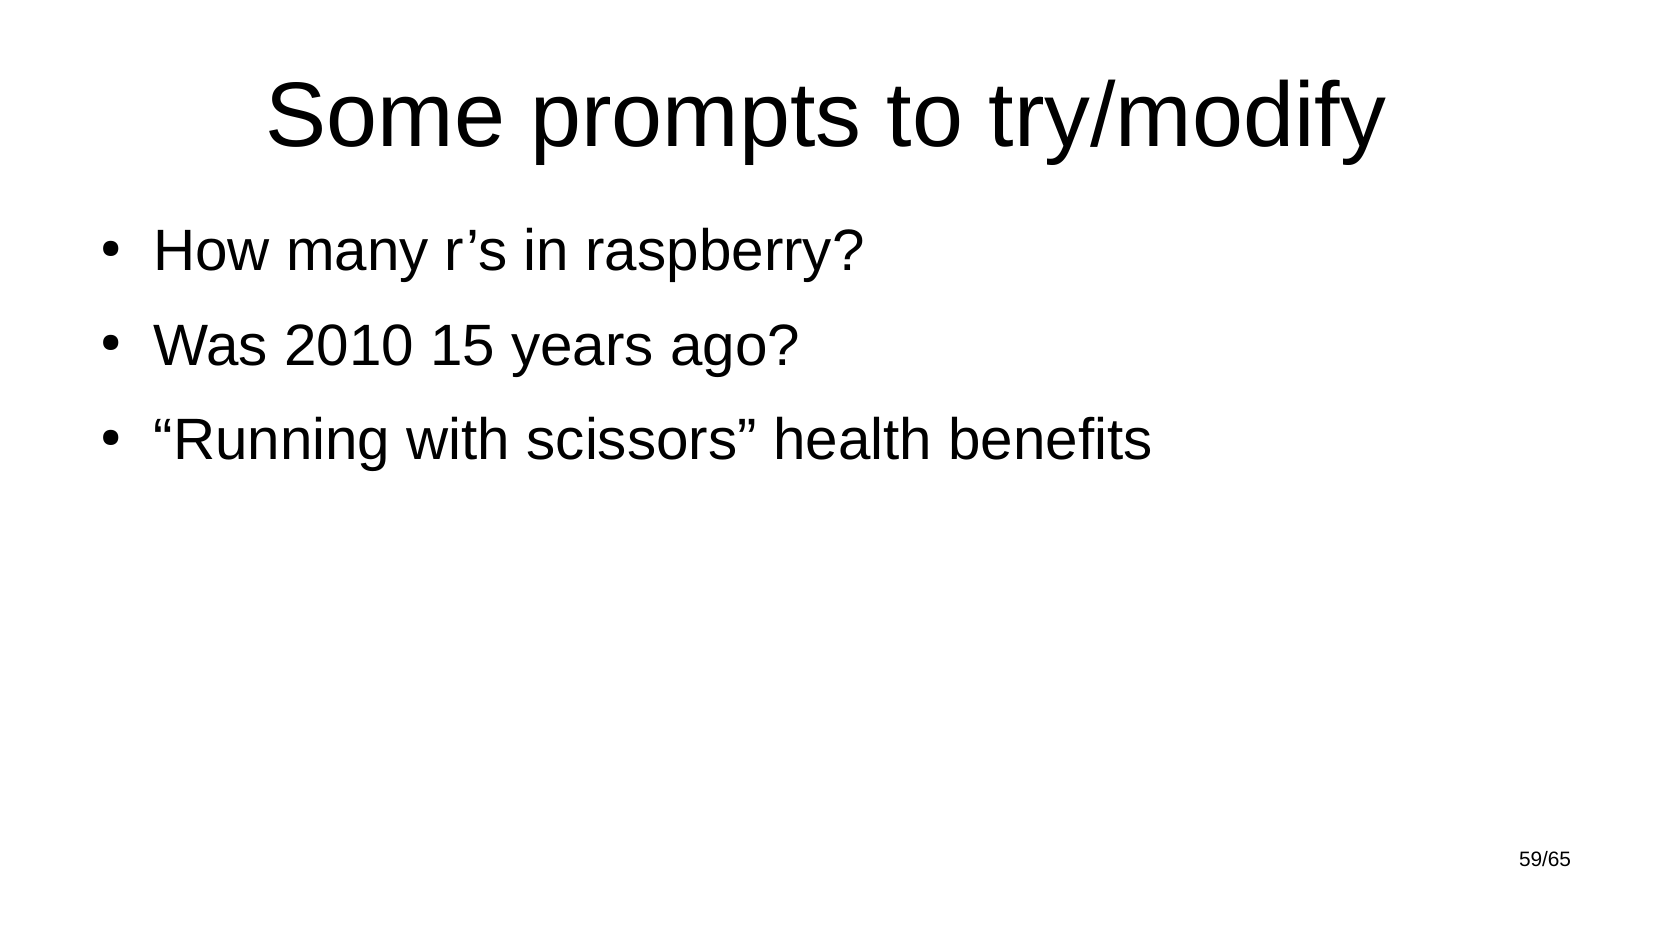

# Some prompts to try/modify
How many r’s in raspberry?
Was 2010 15 years ago?
“Running with scissors” health benefits
59